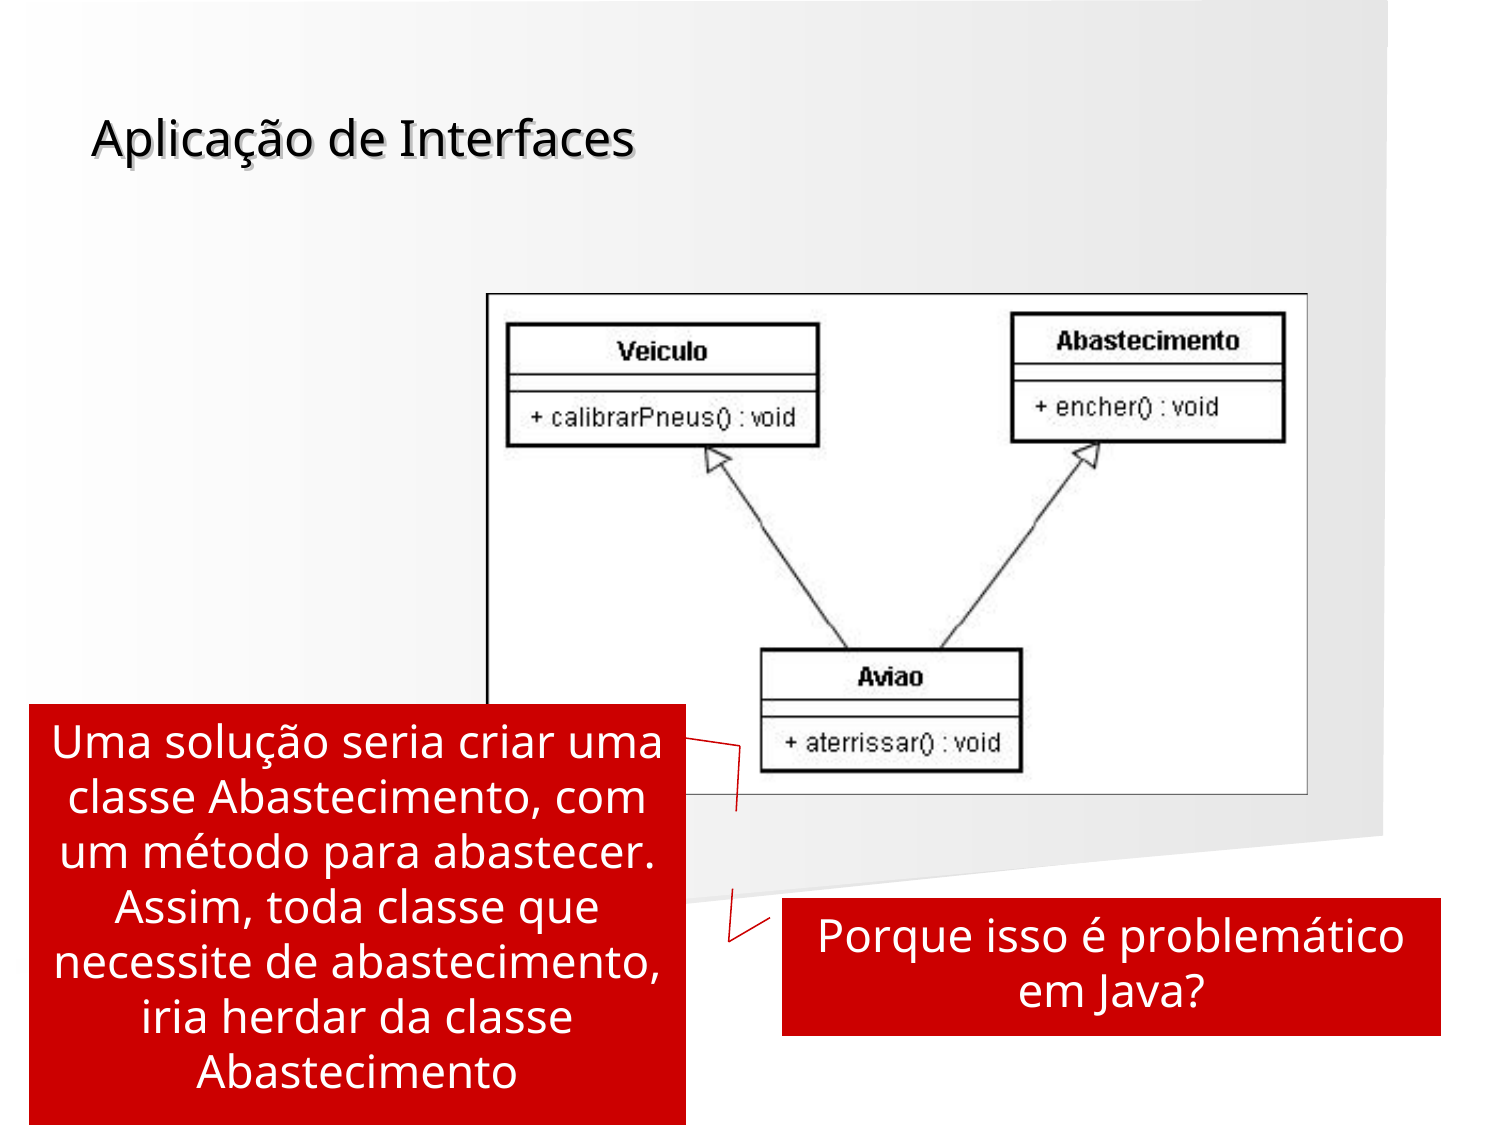

# Aplicação de Interfaces
Uma solução seria criar uma classe Abastecimento, com um método para abastecer. Assim, toda classe que necessite de abastecimento, iria herdar da classe Abastecimento
Porque isso é problemático em Java?